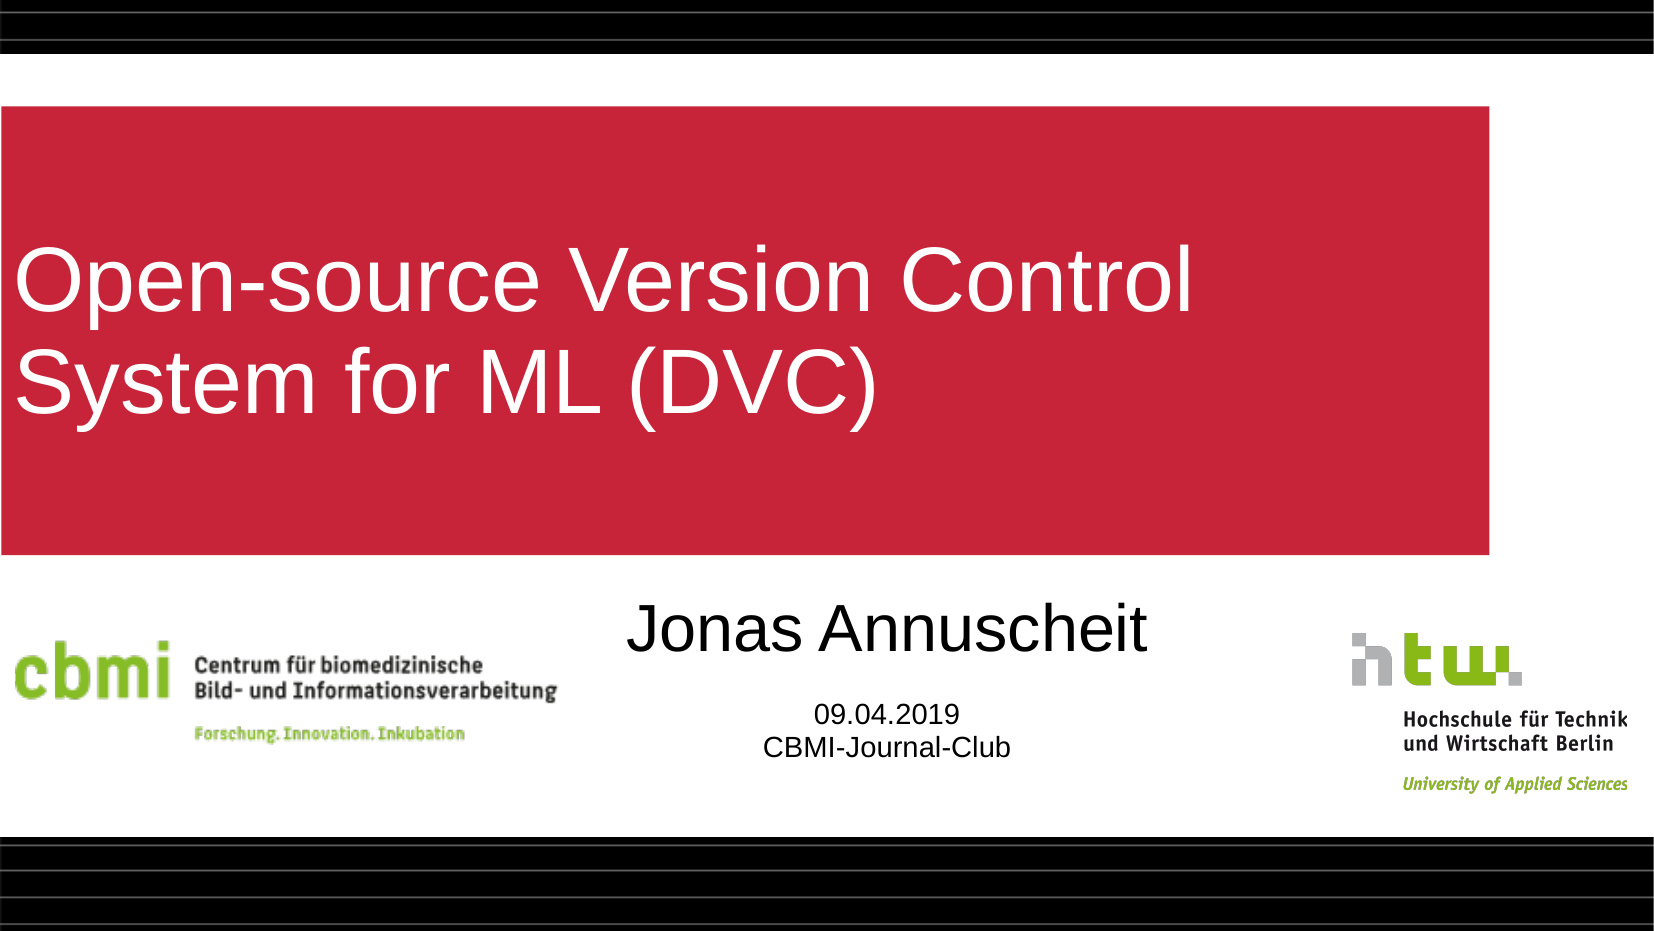

# Open-source Version Control System for ML (DVC)
Jonas Annuscheit
09.04.2019
CBMI-Journal-Club